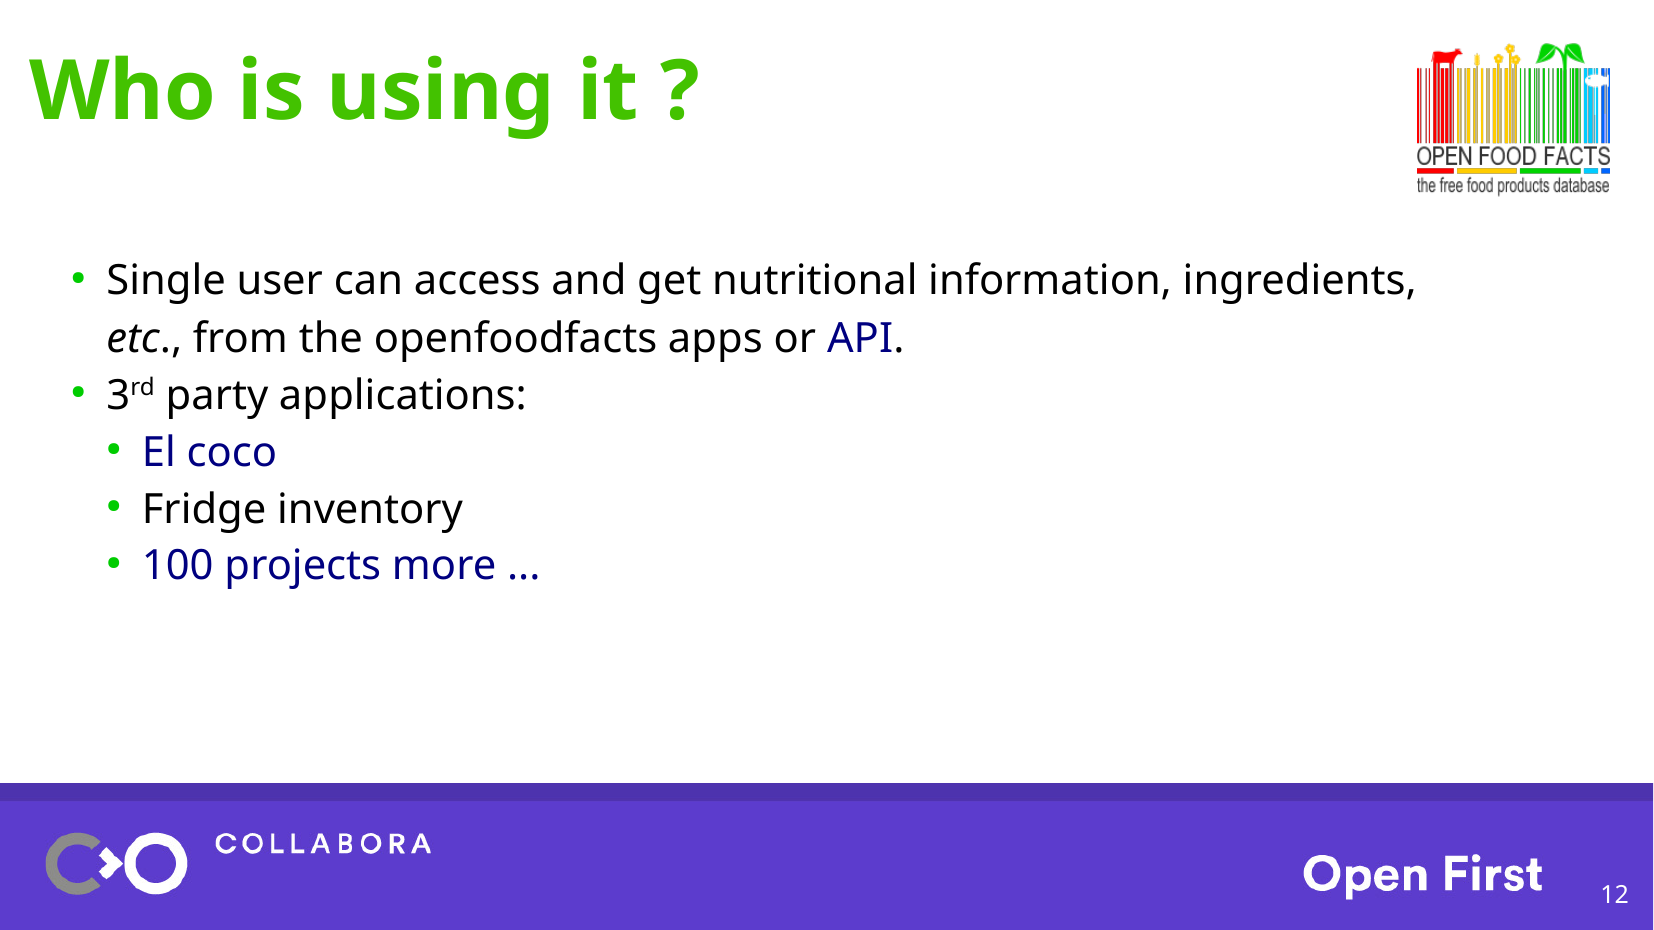

# Who is using it ?
Single user can access and get nutritional information, ingredients, etc., from the openfoodfacts apps or API.
3rd party applications:
El coco
Fridge inventory
100 projects more ...
12